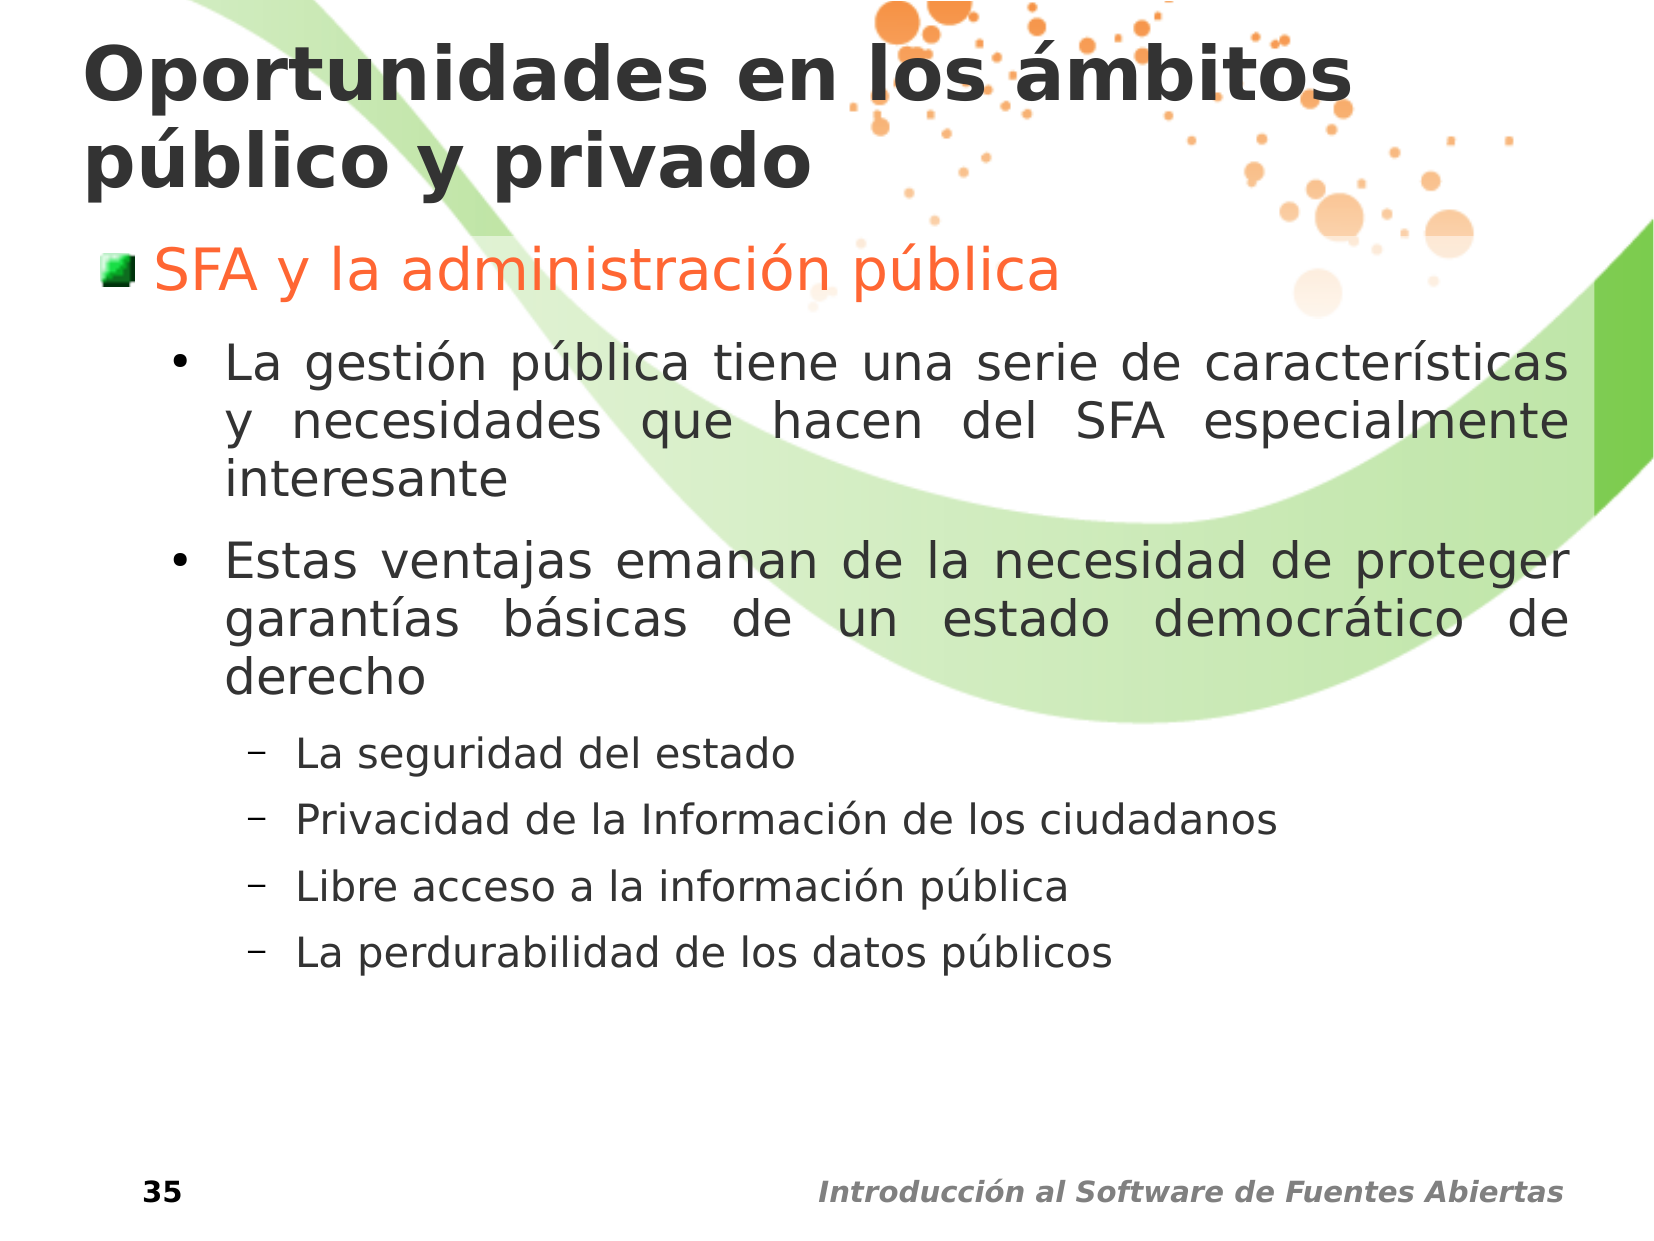

# Oportunidades en los ámbitos público y privado
SFA y la administración pública
La gestión pública tiene una serie de características y necesidades que hacen del SFA especialmente interesante
Estas ventajas emanan de la necesidad de proteger garantías básicas de un estado democrático de derecho
La seguridad del estado
Privacidad de la Información de los ciudadanos
Libre acceso a la información pública
La perdurabilidad de los datos públicos